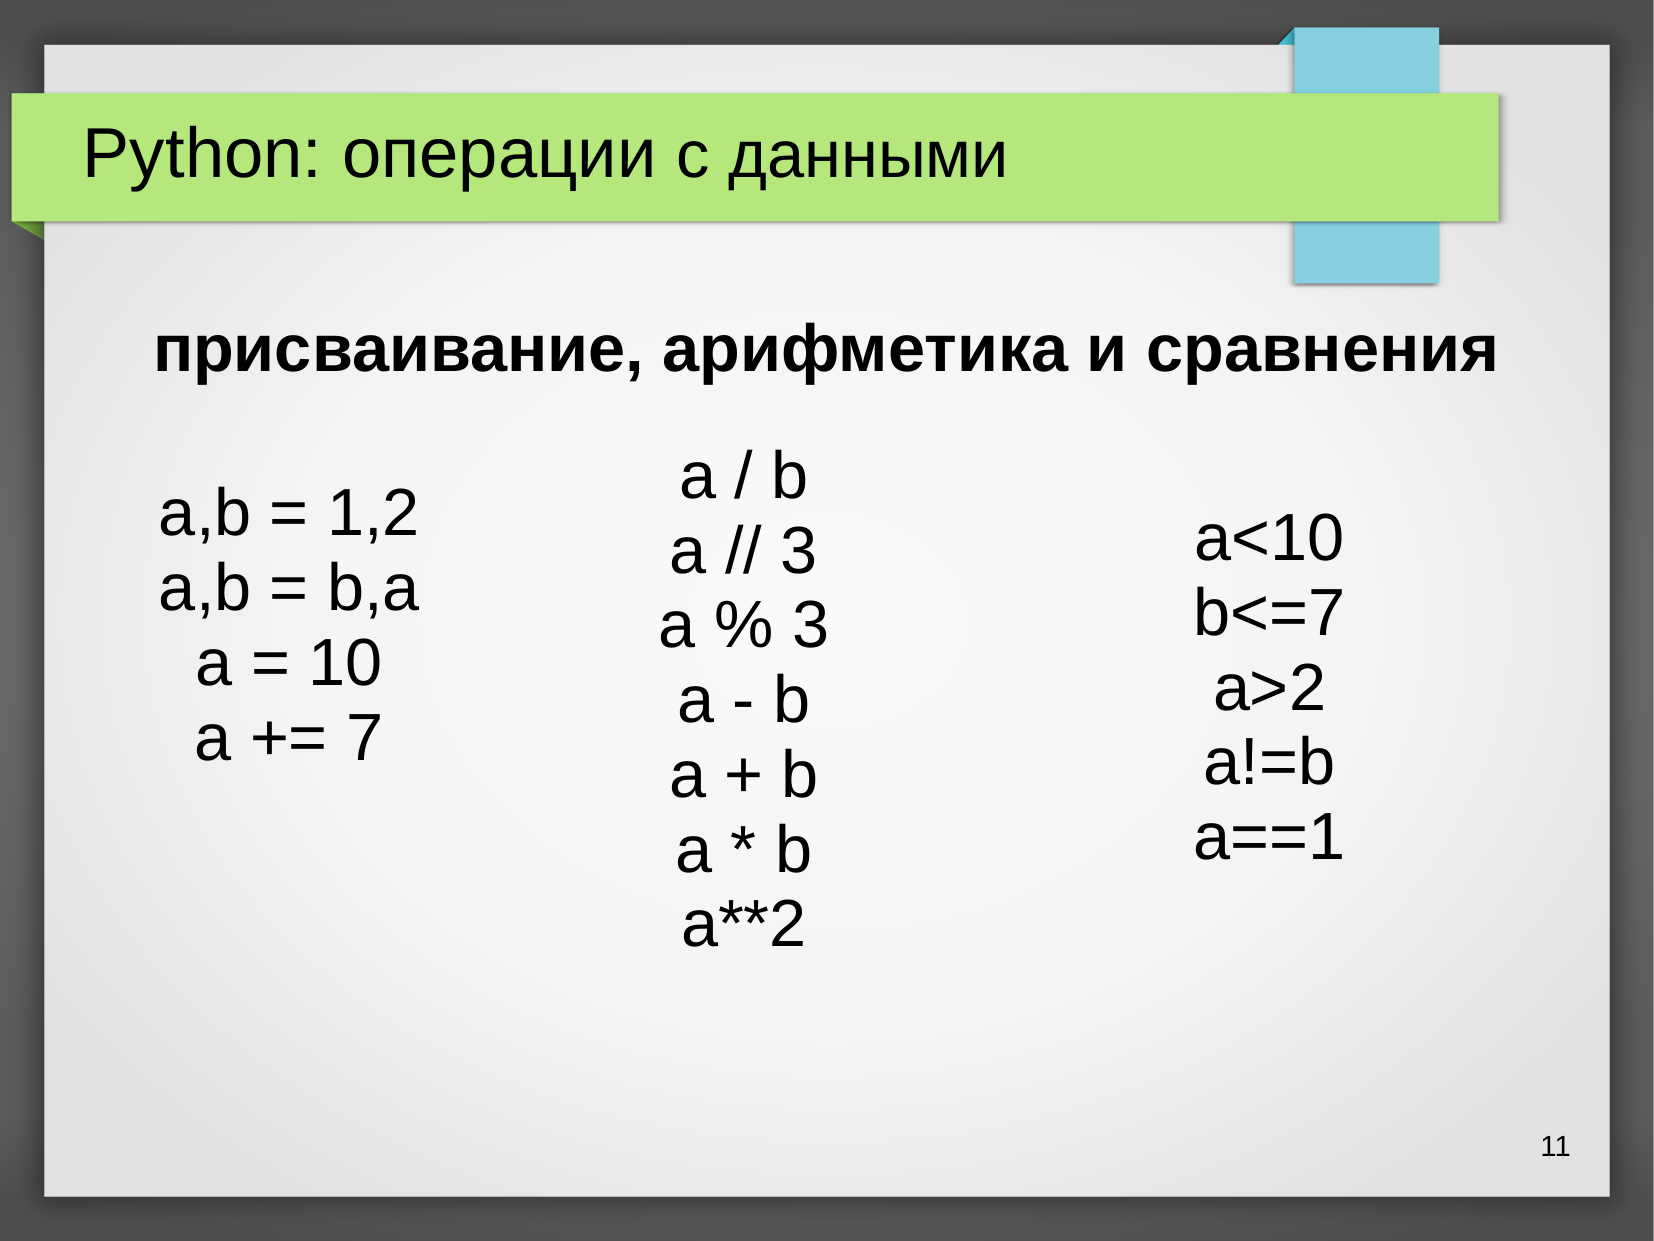

# Python: операции с данными
присваивание, арифметика и сравнения
a / b
a // 3
a % 3
a - b
a + b
a * b
a**2
a<10
b<=7
a>2
a!=b
a==1
a,b = 1,2
a,b = b,a
a = 10
a += 7
11